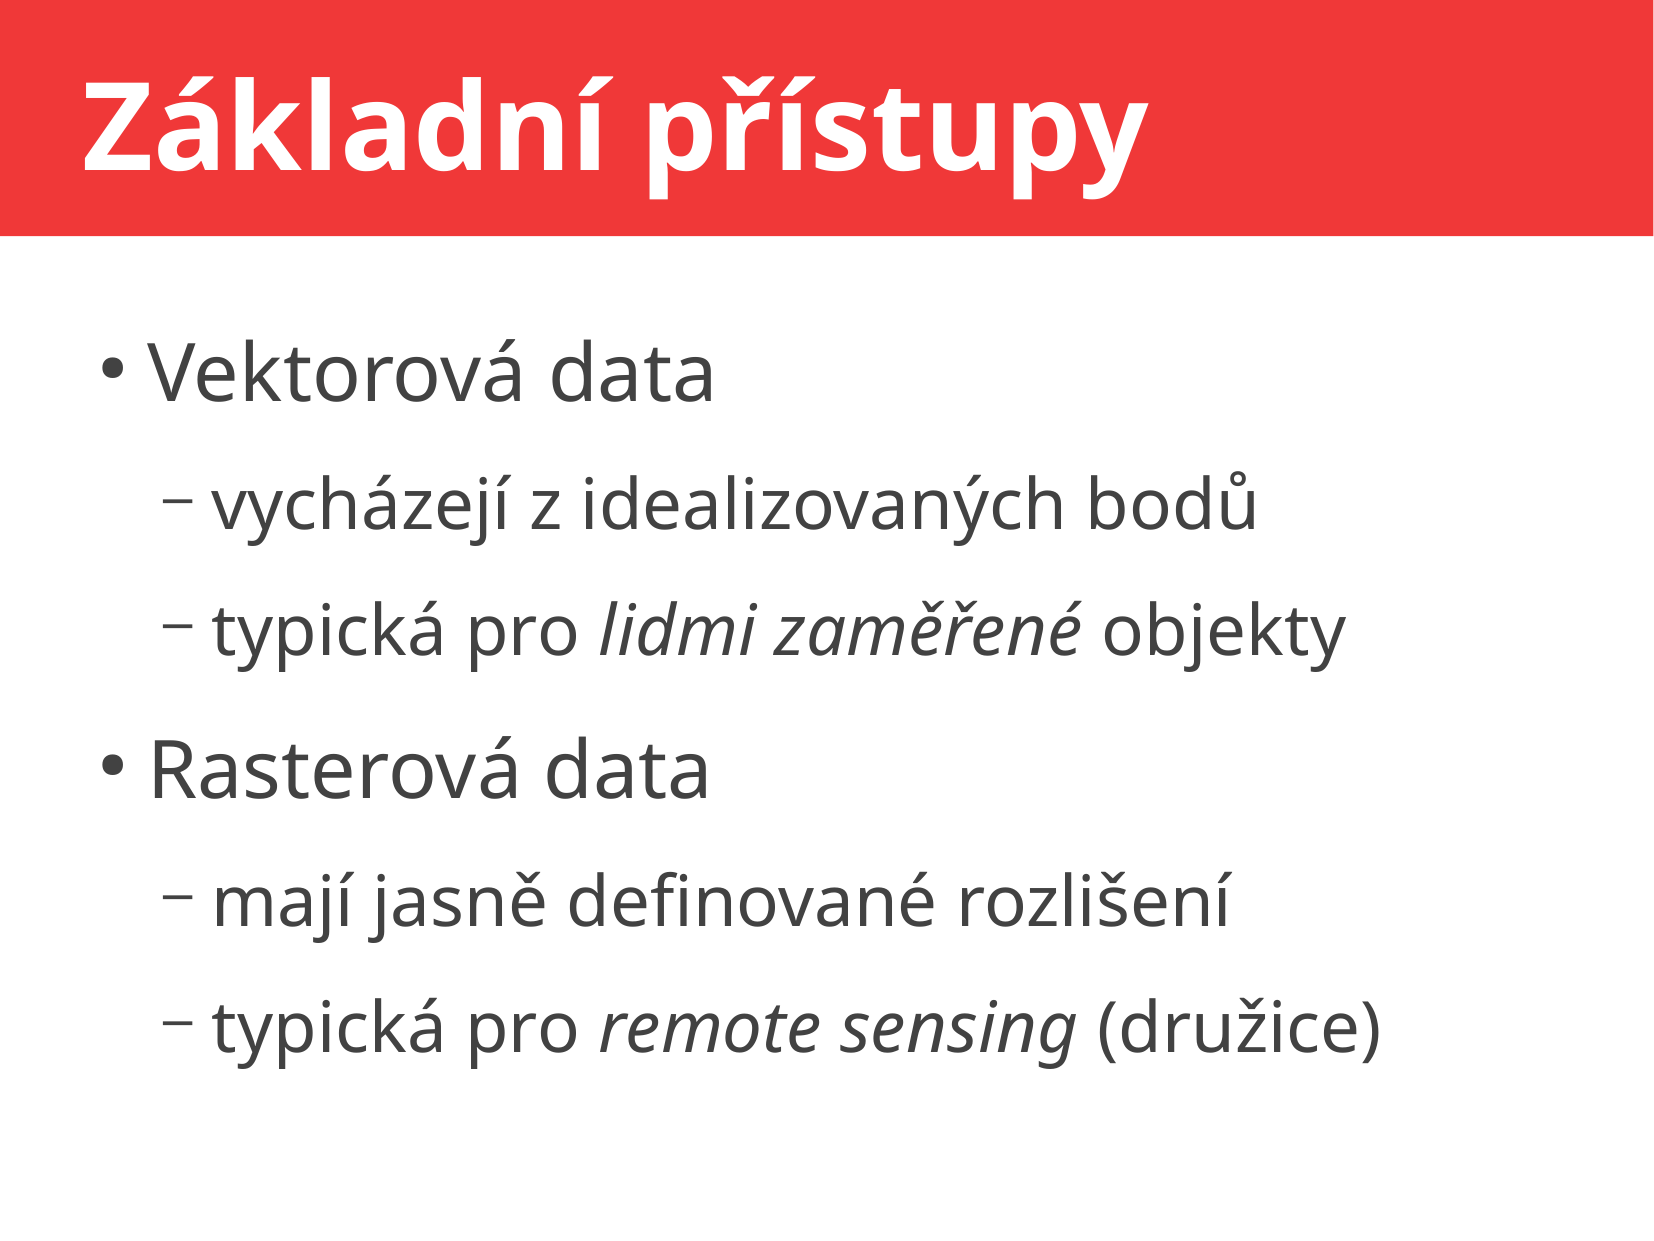

# Základní přístupy
Vektorová data
vycházejí z idealizovaných bodů
typická pro lidmi zaměřené objekty
Rasterová data
mají jasně definované rozlišení
typická pro remote sensing (družice)